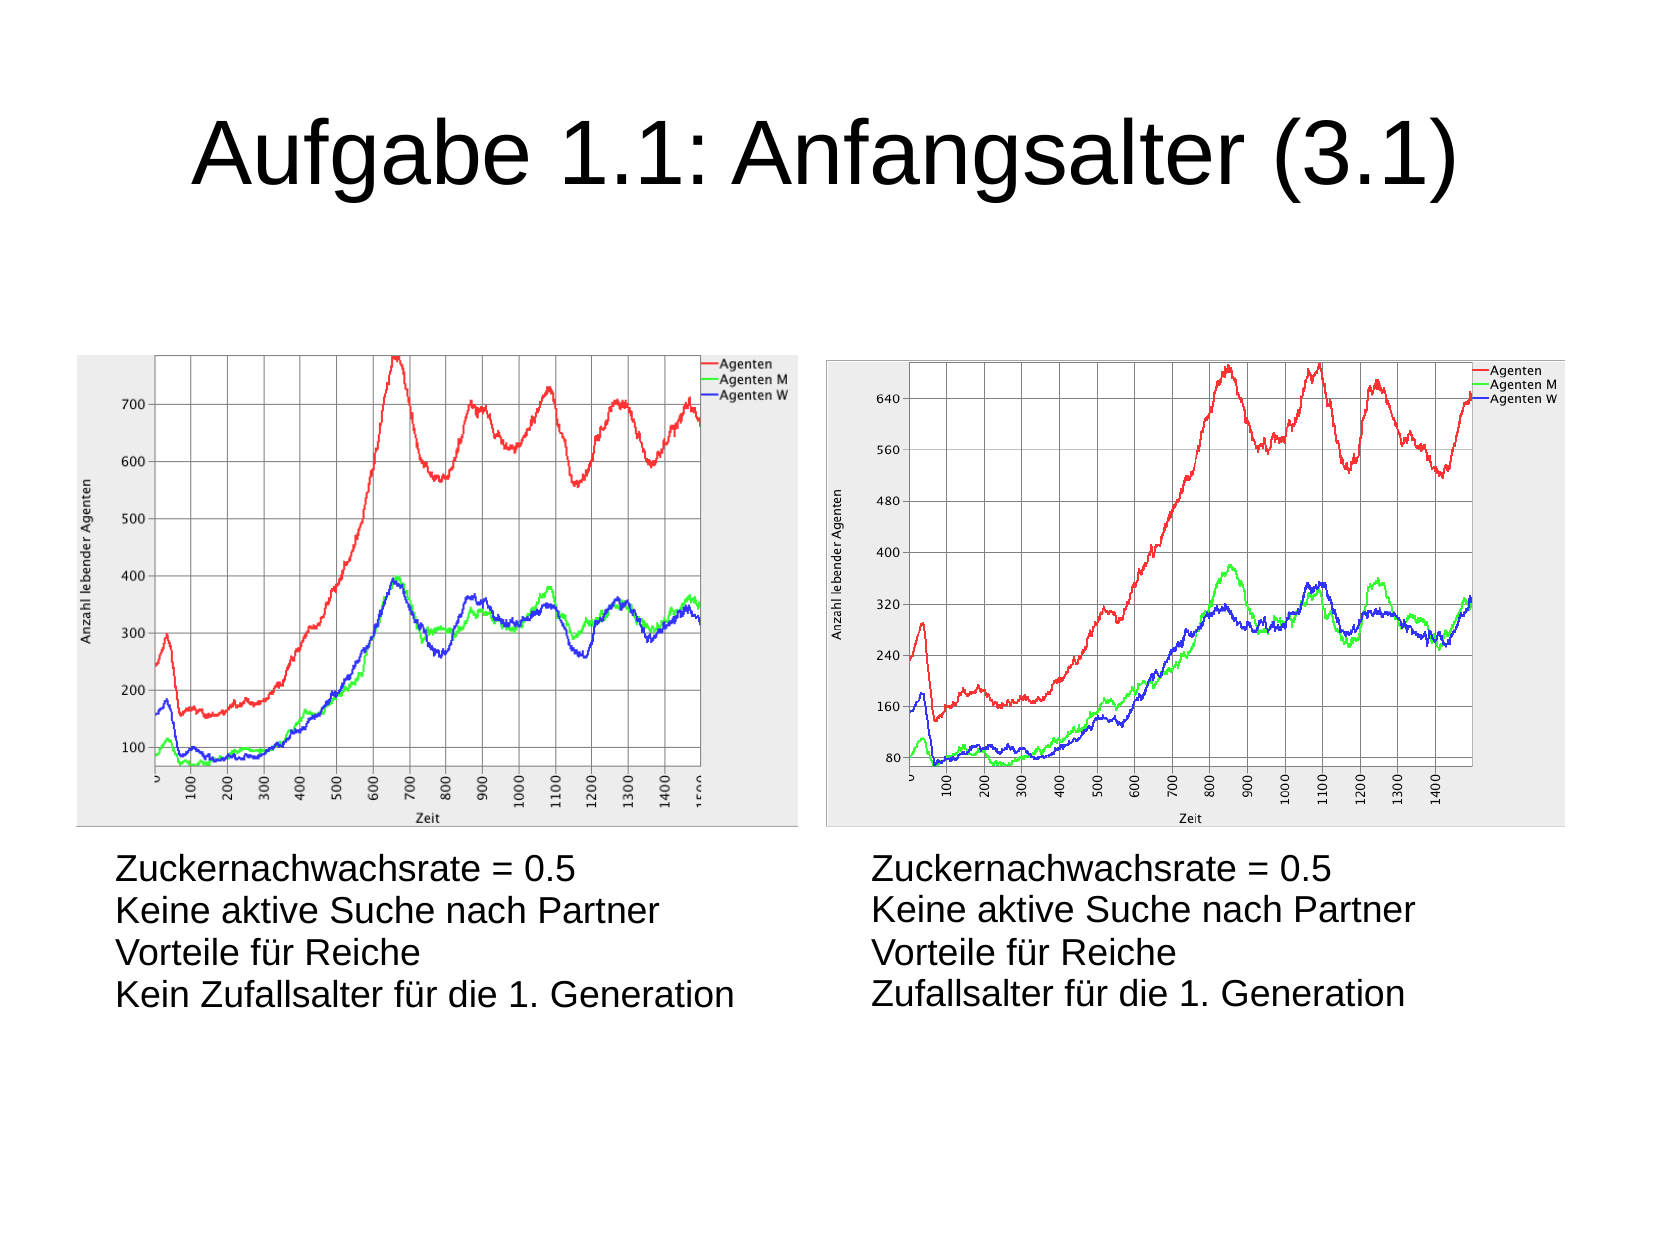

# Aufgabe 1.1: Anfangsalter (3.1)
Zuckernachwachsrate = 0.5
Keine aktive Suche nach Partner
Vorteile für Reiche
Zufallsalter für die 1. Generation
Zuckernachwachsrate = 0.5
Keine aktive Suche nach Partner
Vorteile für Reiche
Kein Zufallsalter für die 1. Generation